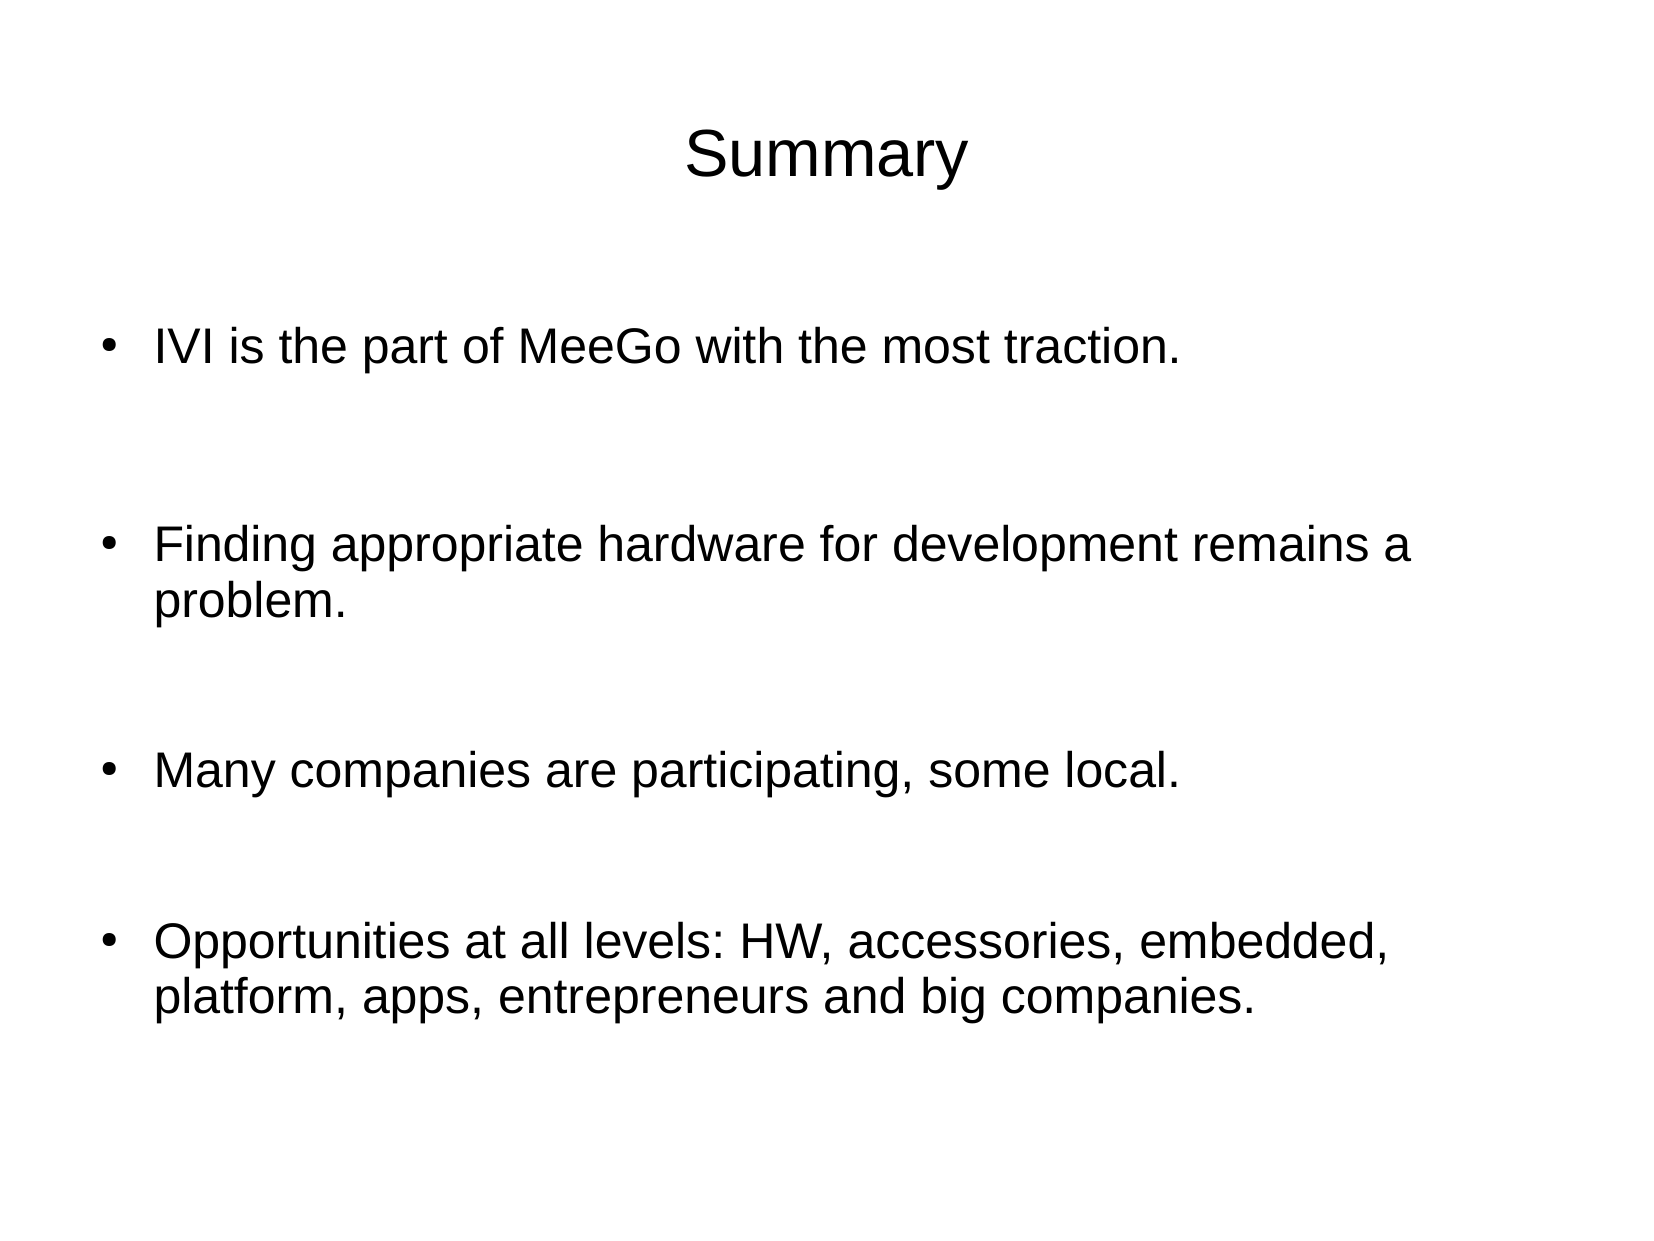

# Summary
IVI is the part of MeeGo with the most traction.
Finding appropriate hardware for development remains a problem.
Many companies are participating, some local.
Opportunities at all levels: HW, accessories, embedded, platform, apps, entrepreneurs and big companies.